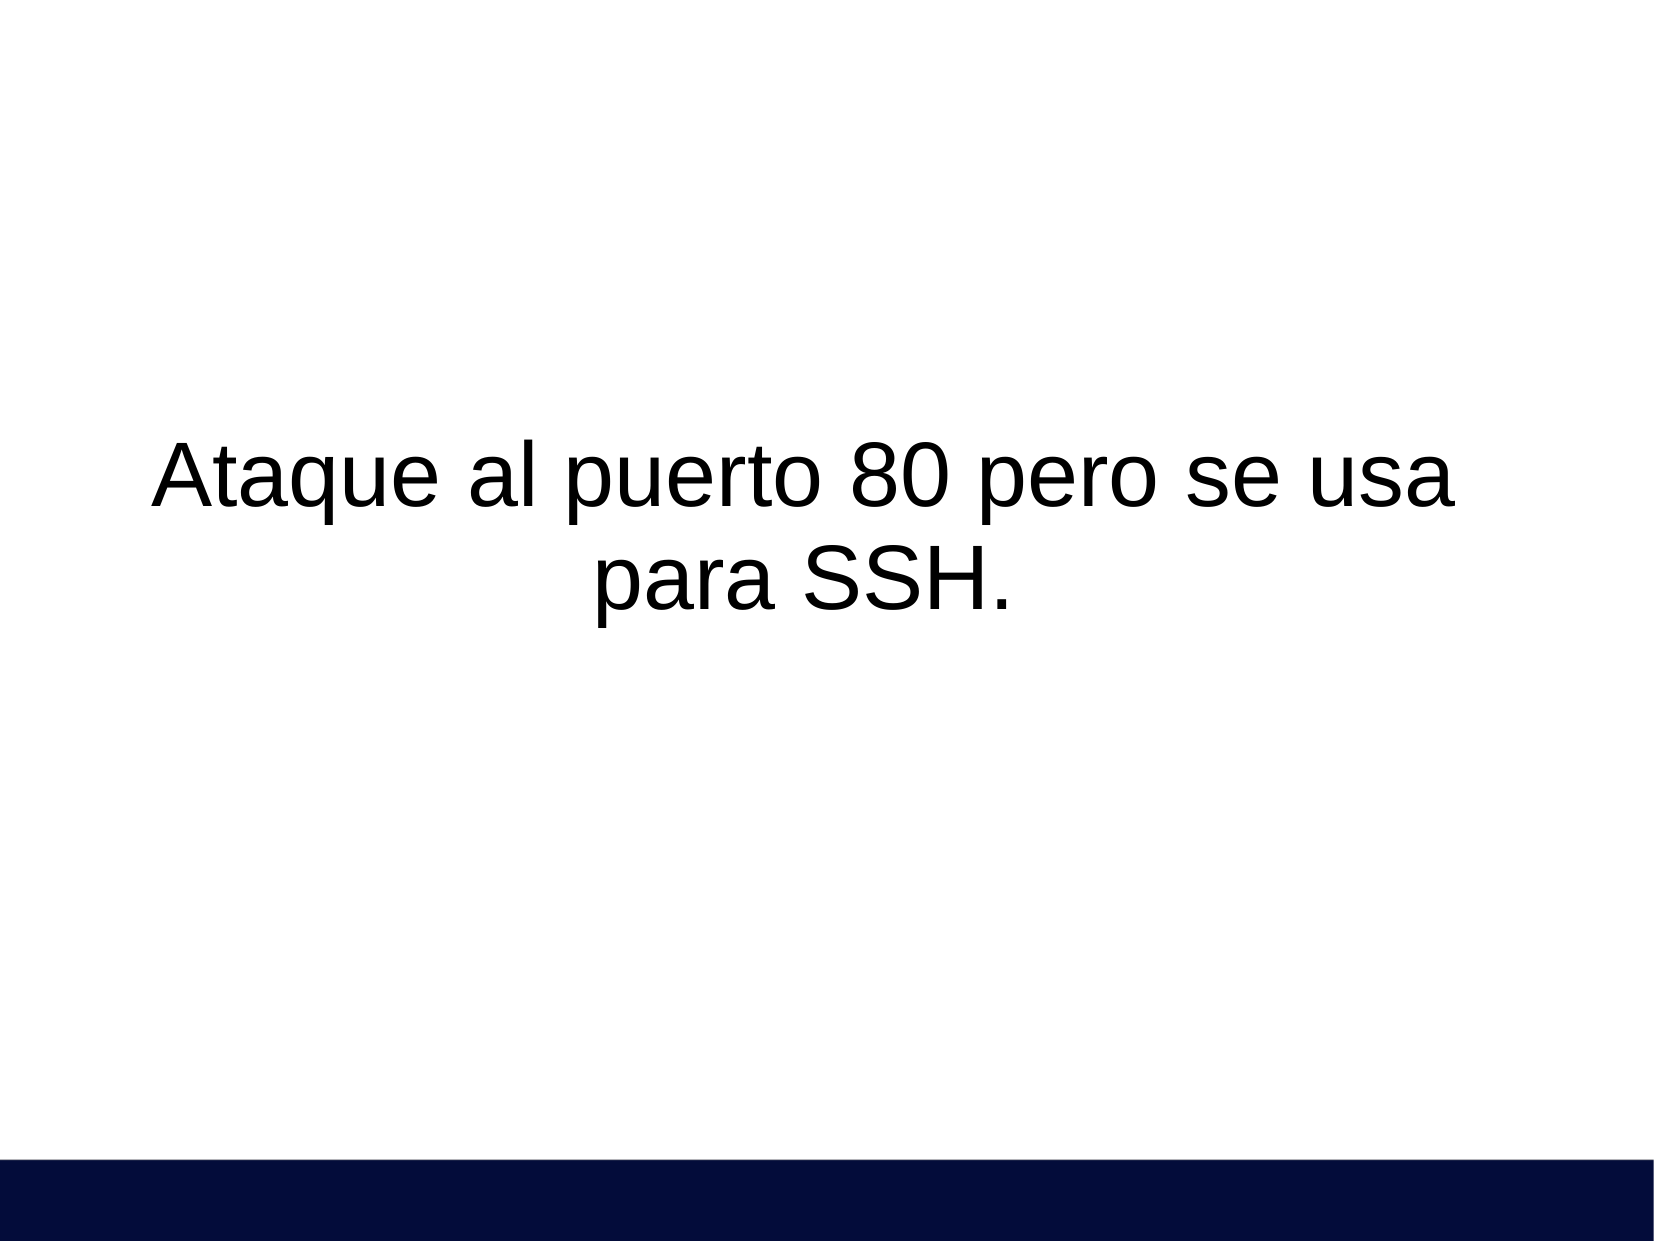

# Ataque al puerto 80 pero se usa para SSH.